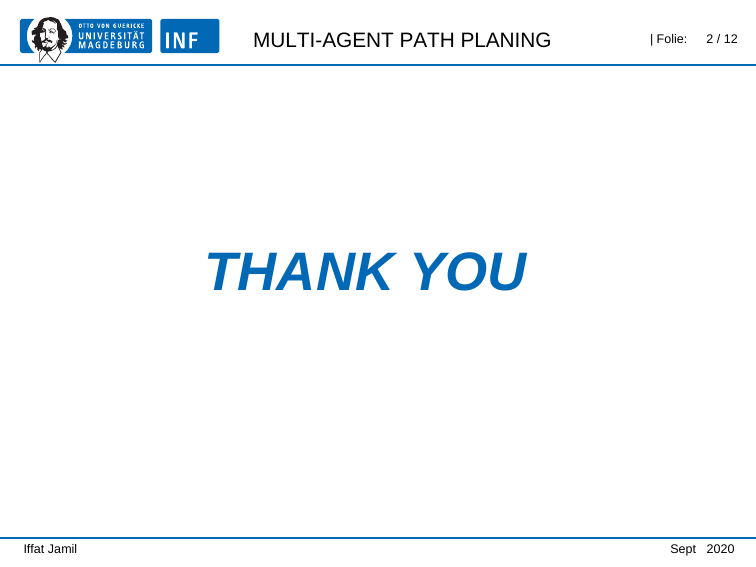

MULTI-AGENT PATH PLANING
| Folie:
2 / 12
THANK YOU
 Iffat Jamil
 Sept
2020